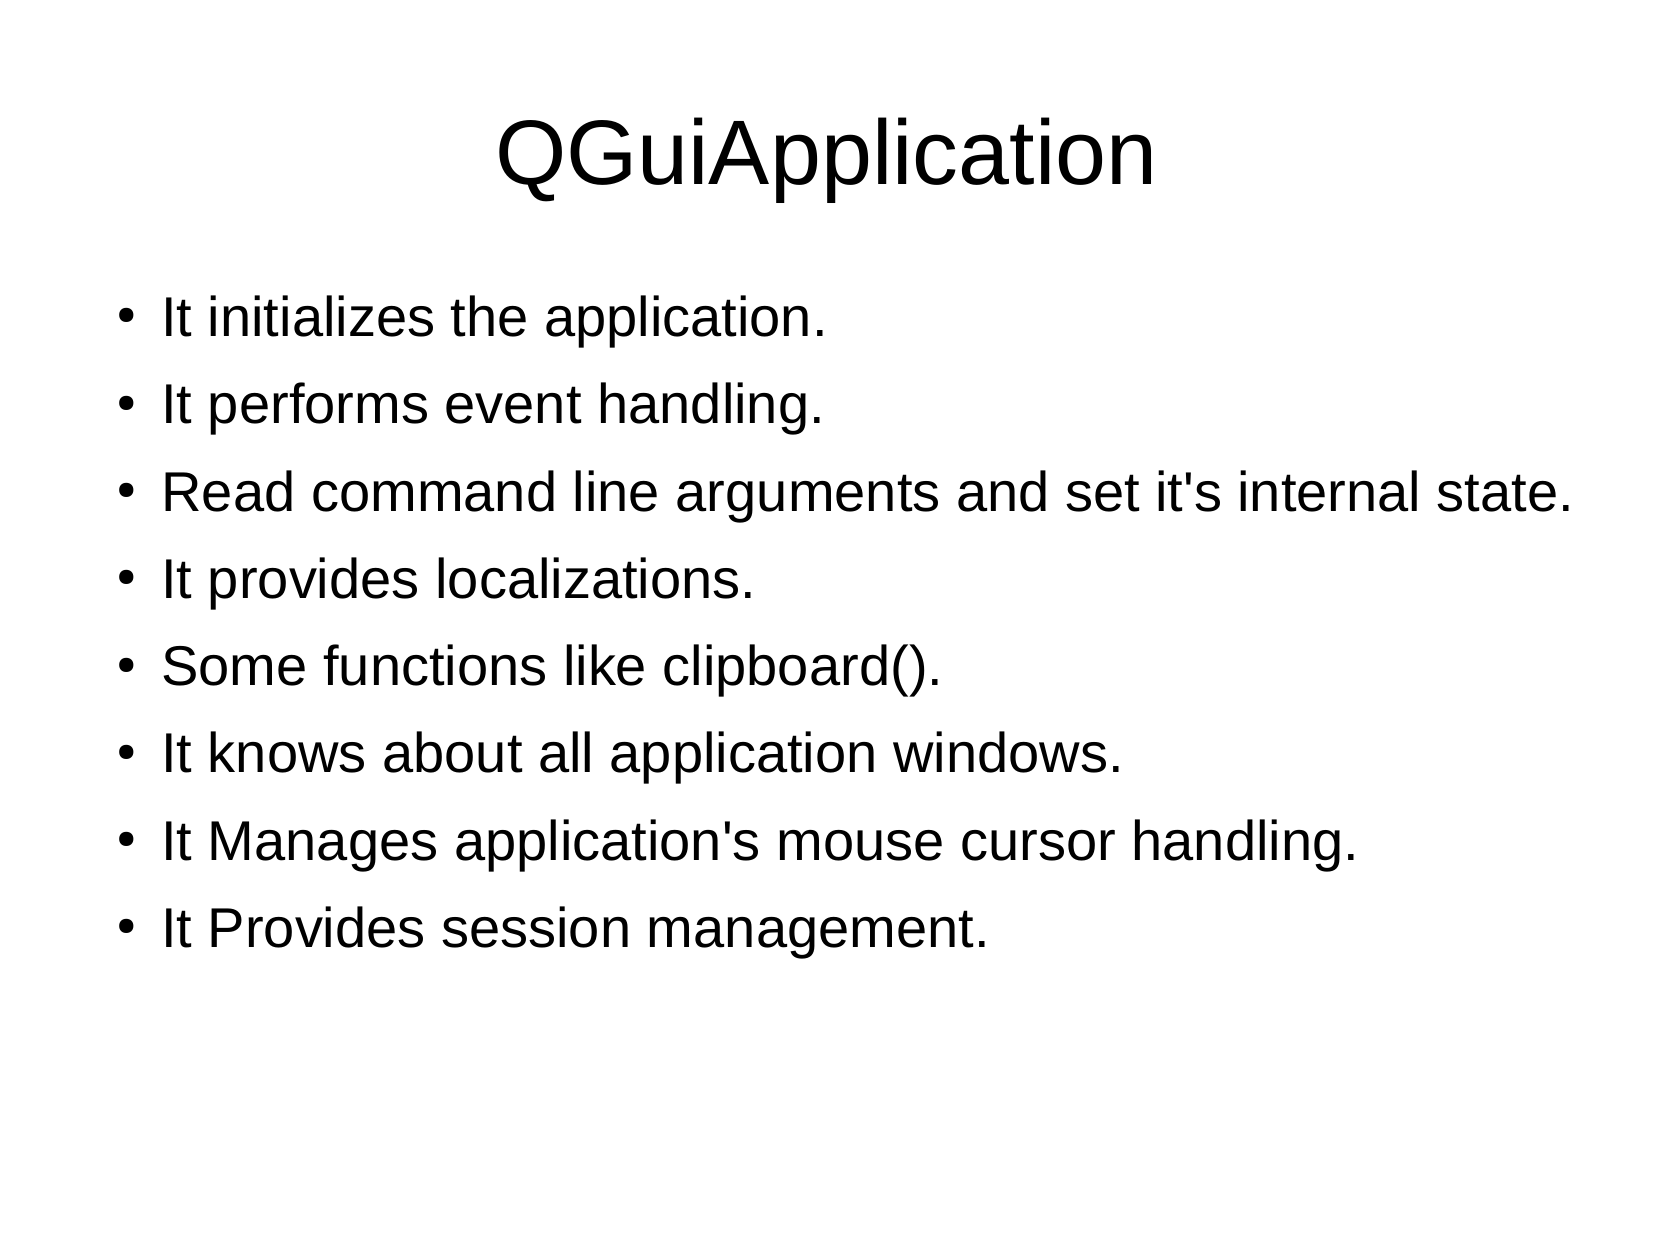

# QGuiApplication
It initializes the application.
It performs event handling.
Read command line arguments and set it's internal state.
It provides localizations.
Some functions like clipboard().
It knows about all application windows.
It Manages application's mouse cursor handling.
It Provides session management.